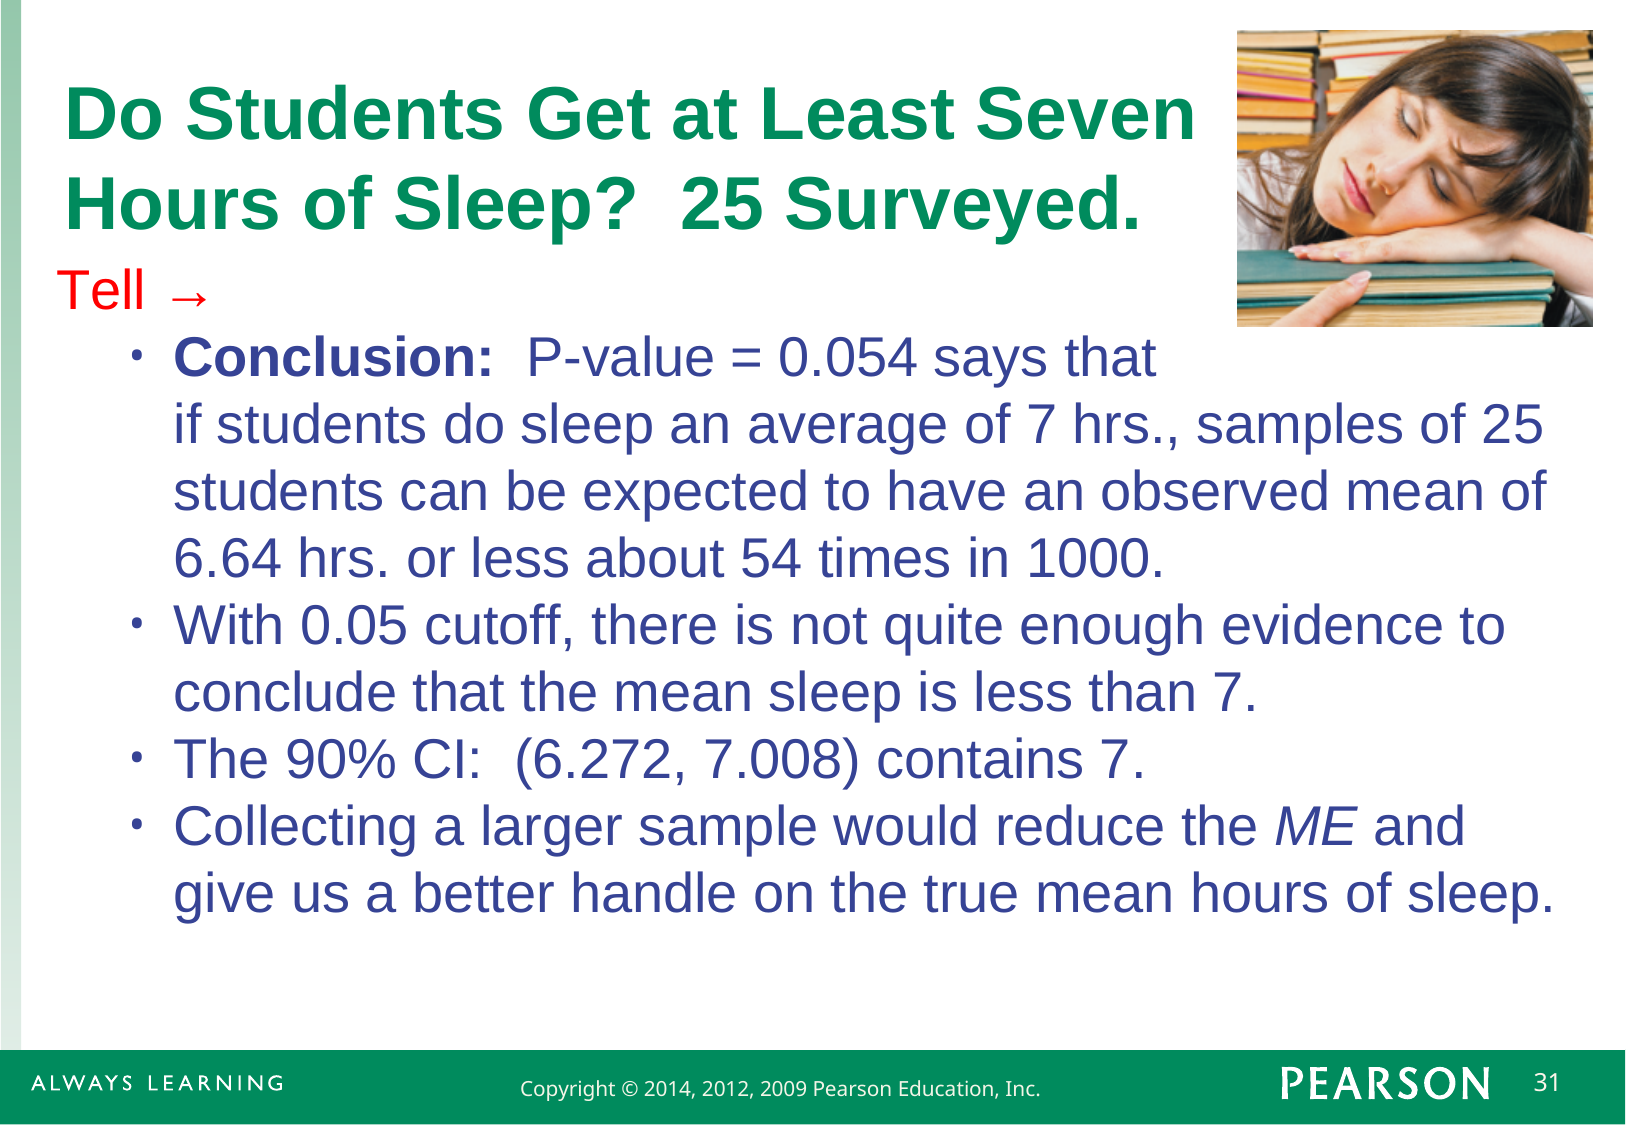

Do Students Get at Least Seven
Hours of Sleep? 25 Surveyed.
# Tell →
Conclusion: P-value = 0.054 says that
if students do sleep an average of 7 hrs., samples of 25 students can be expected to have an observed mean of 6.64 hrs. or less about 54 times in 1000.
With 0.05 cutoff, there is not quite enough evidence to conclude that the mean sleep is less than 7.
The 90% CI: (6.272, 7.008) contains 7.
Collecting a larger sample would reduce the ME and give us a better handle on the true mean hours of sleep.